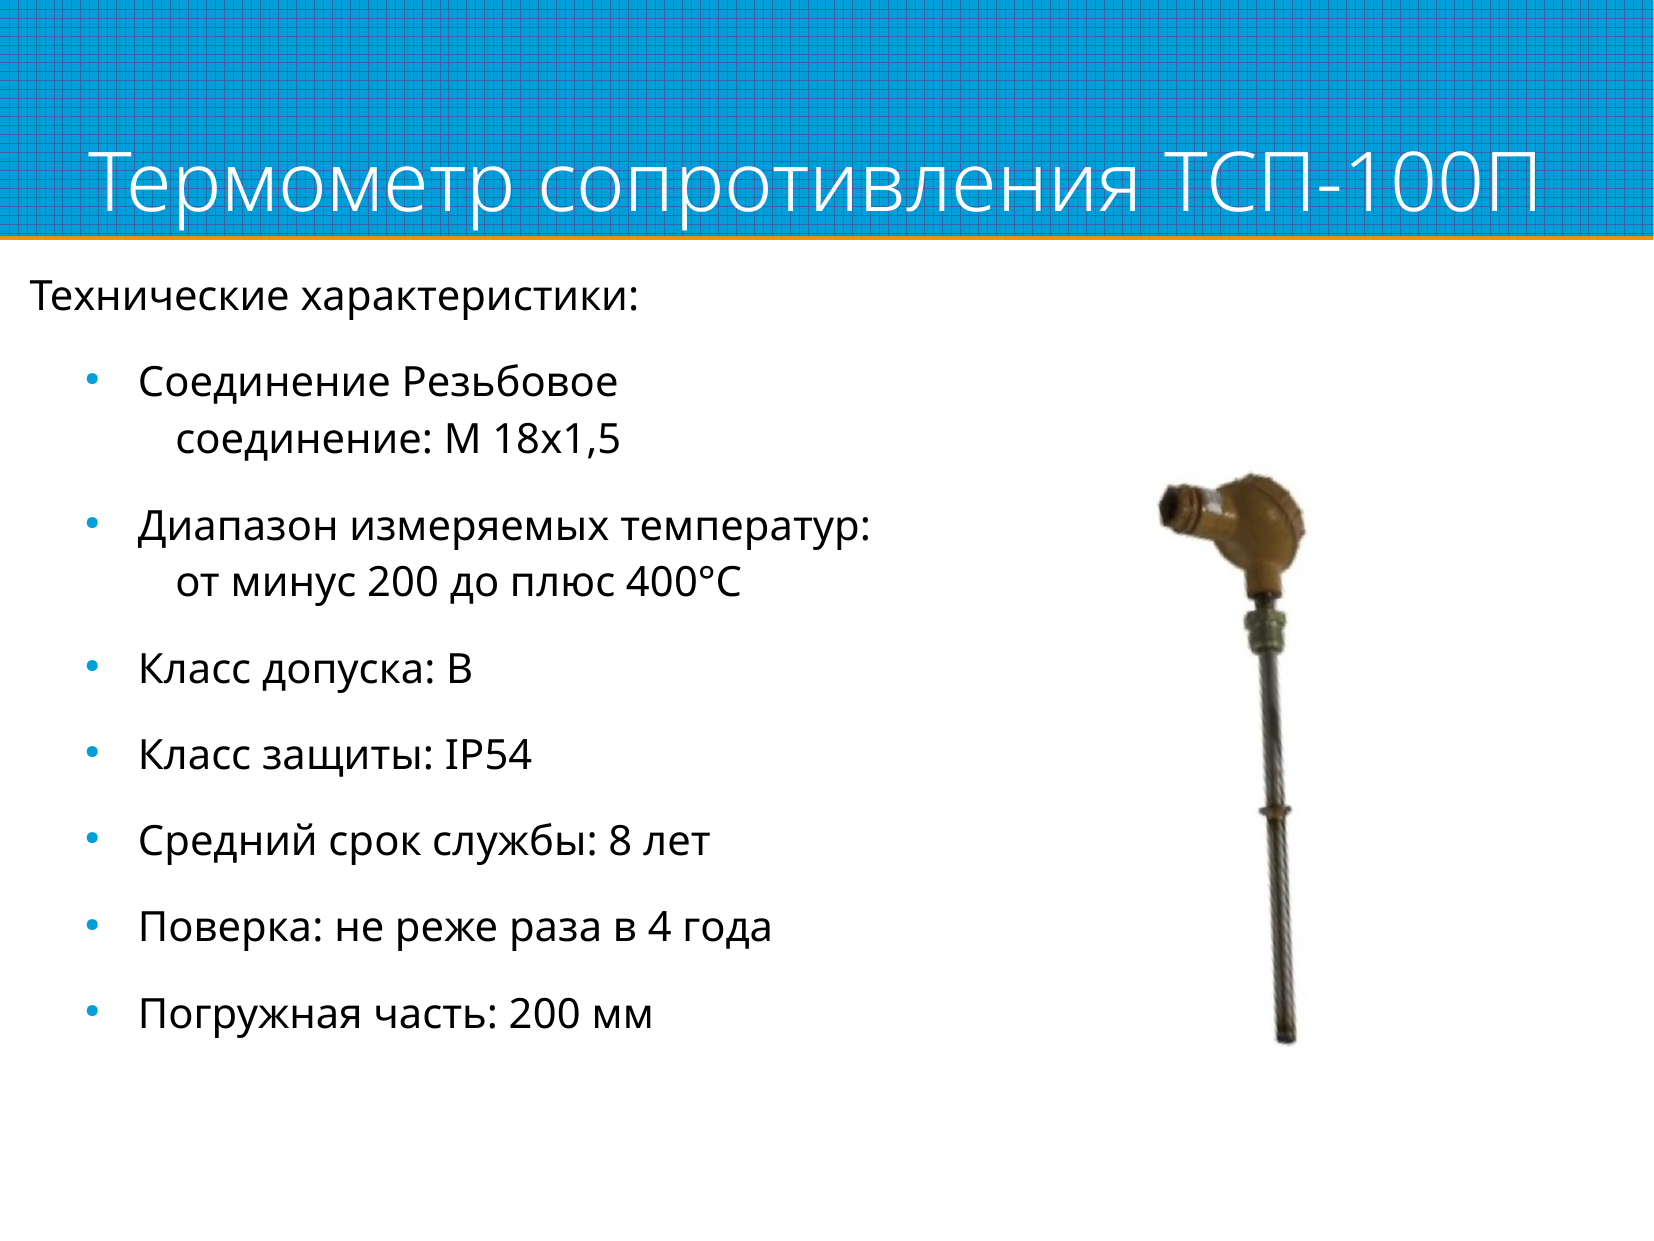

# Термометр сопротивления ТСП-100П
Технические характеристики:
Соединение Резьбовое соединение: М 18x1,5
Диапазон измеряемых температур: от минус 200 до плюс 400°С
Класс допуска: В
Класс защиты: IP54
Средний срок службы: 8 лет
Поверка: не реже раза в 4 года
Погружная часть: 200 мм